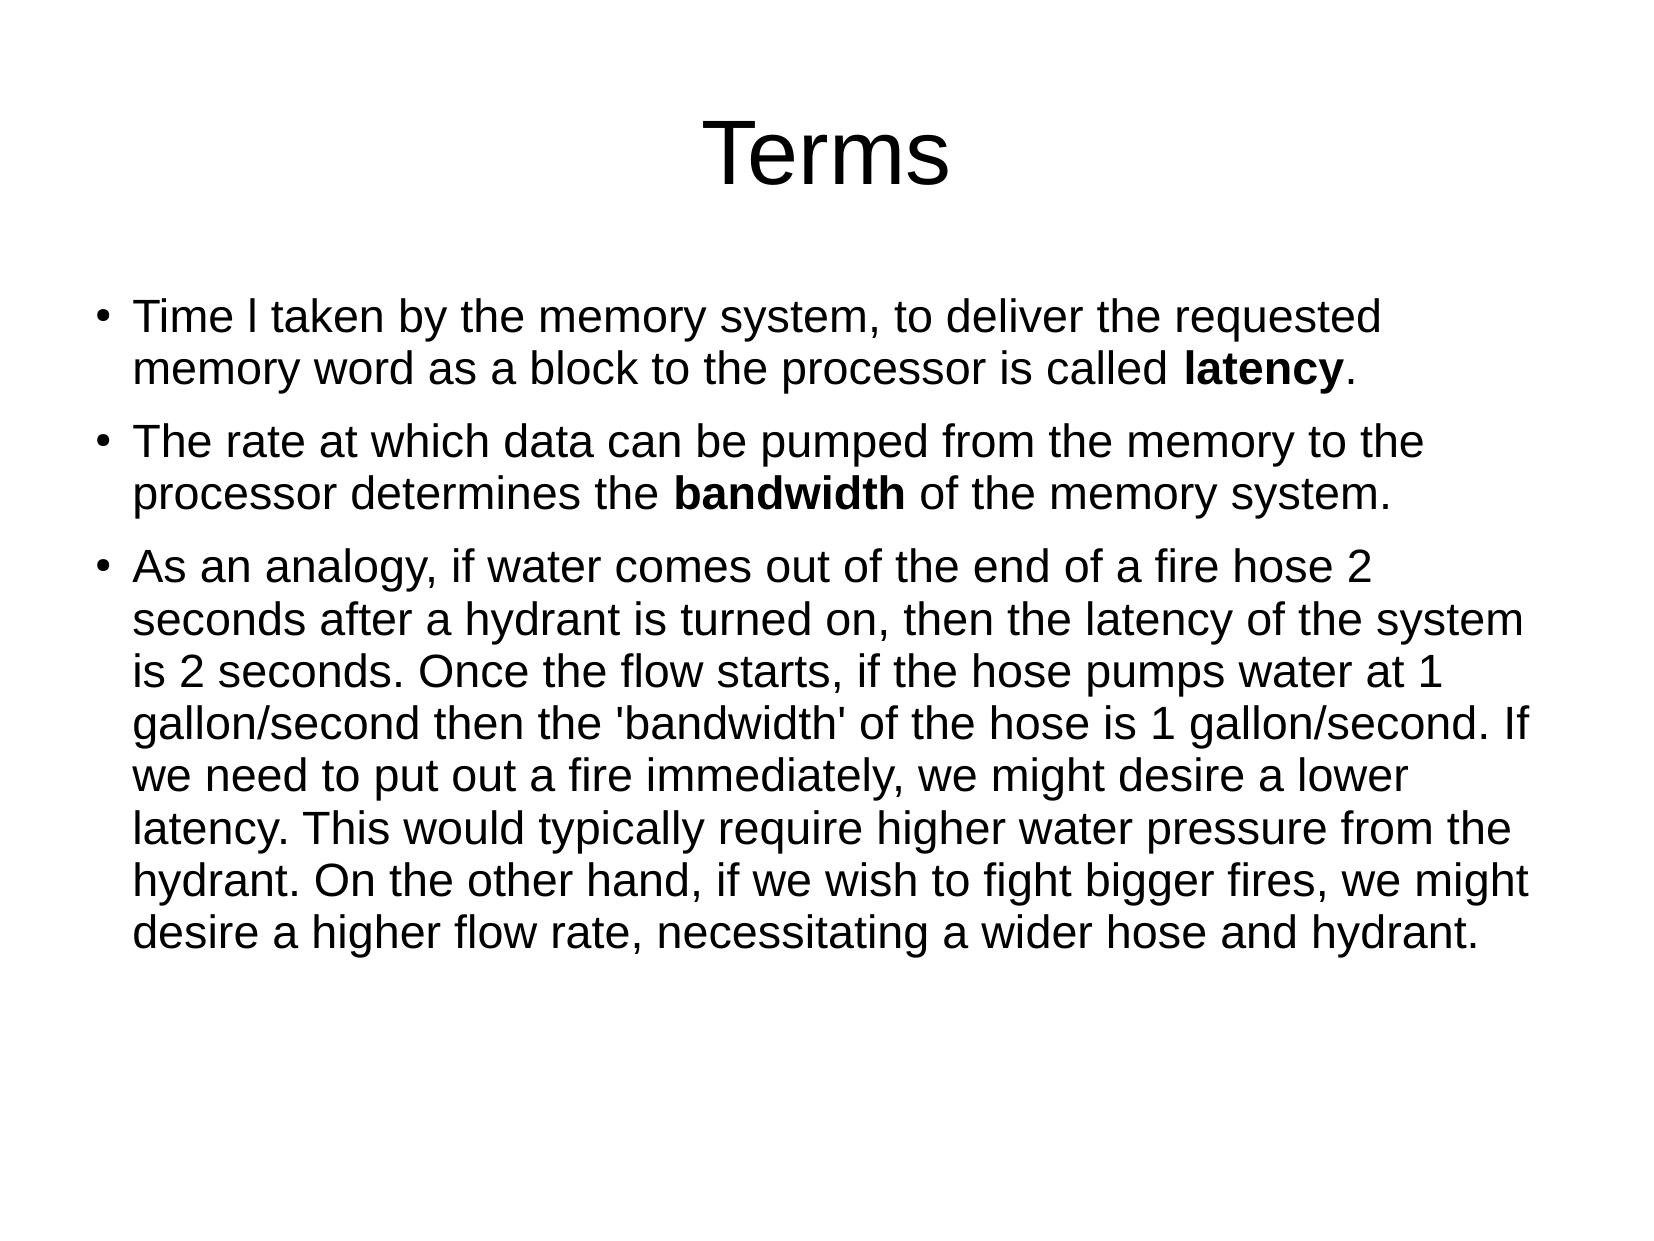

# Terms
Time l taken by the memory system, to deliver the requested memory word as a block to the processor is called latency.
The rate at which data can be pumped from the memory to the processor determines the bandwidth of the memory system.
As an analogy, if water comes out of the end of a fire hose 2 seconds after a hydrant is turned on, then the latency of the system is 2 seconds. Once the flow starts, if the hose pumps water at 1 gallon/second then the 'bandwidth' of the hose is 1 gallon/second. If we need to put out a fire immediately, we might desire a lower latency. This would typically require higher water pressure from the hydrant. On the other hand, if we wish to fight bigger fires, we might desire a higher flow rate, necessitating a wider hose and hydrant.